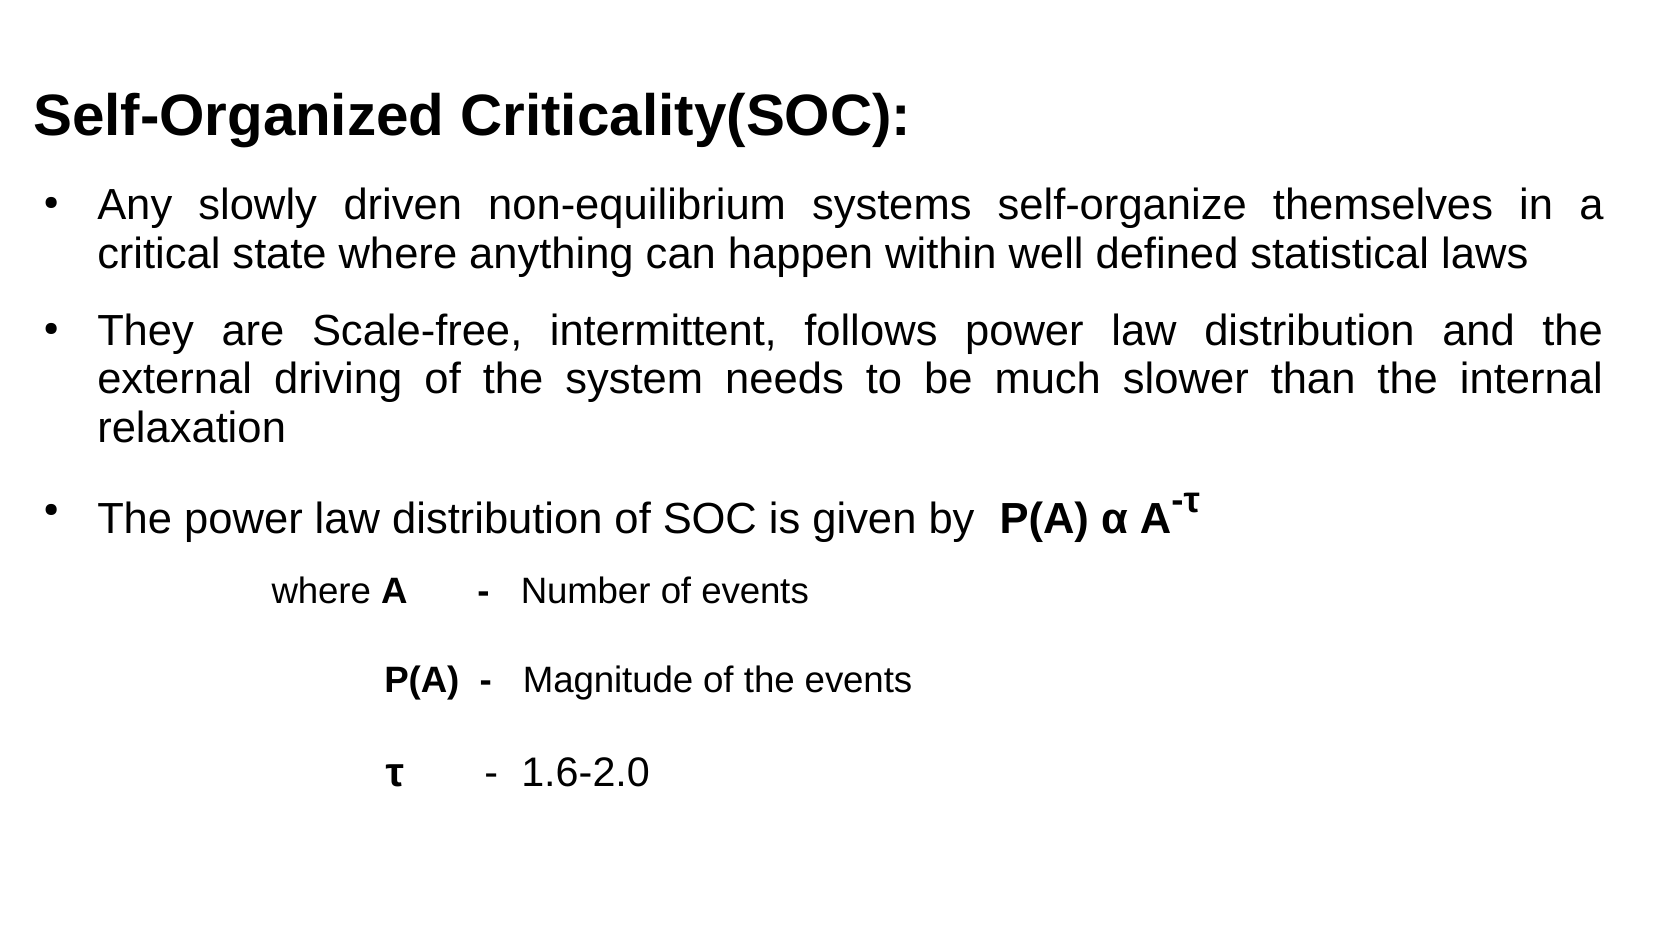

# Self-Organized Criticality(SOC):
Any slowly driven non-equilibrium systems self-organize themselves in a critical state where anything can happen within well defined statistical laws
They are Scale-free, intermittent, follows power law distribution and the external driving of the system needs to be much slower than the internal relaxation
The power law distribution of SOC is given by P(A) α A-τ
 where A - Number of events
 P(A) - Magnitude of the events
 τ - 1.6-2.0